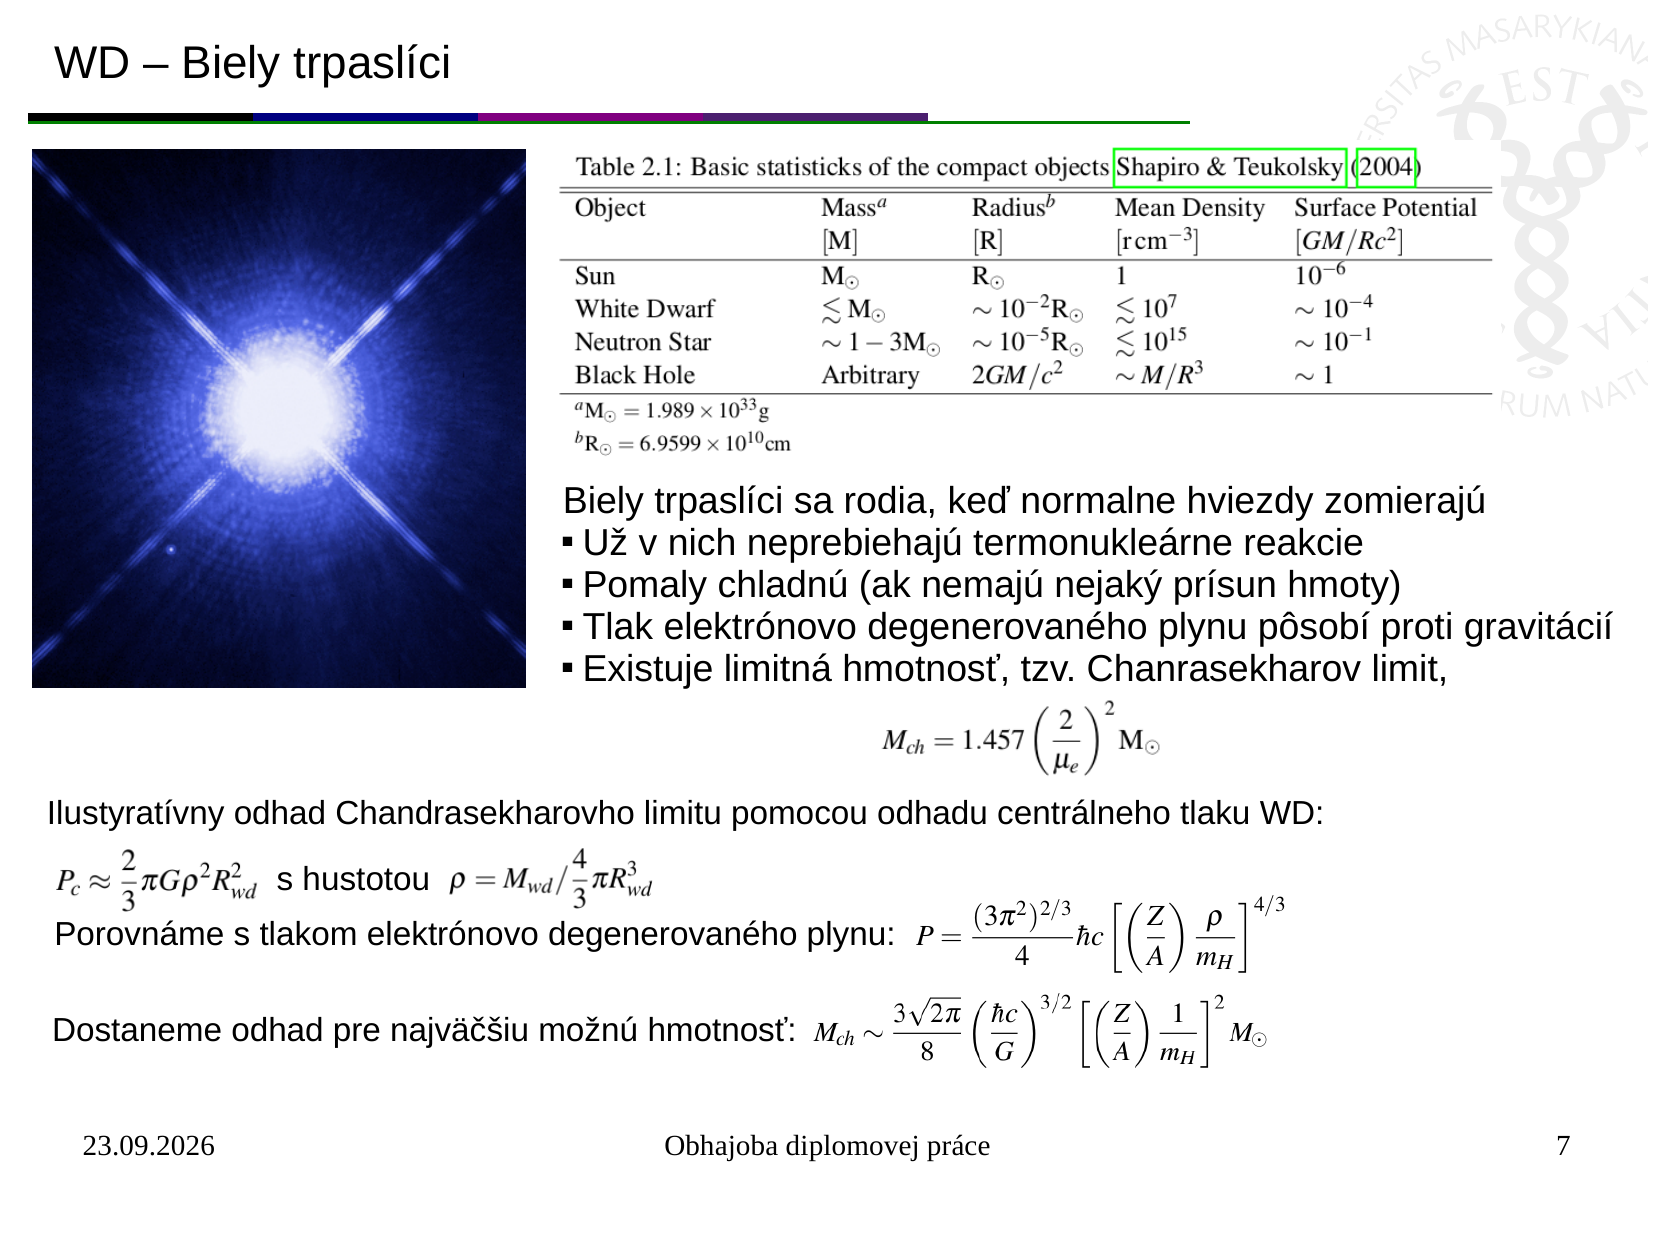

WD – Biely trpaslíci
Biely trpaslíci sa rodia, keď normalne hviezdy zomierajú
 Už v nich neprebiehajú termonukleárne reakcie
 Pomaly chladnú (ak nemajú nejaký prísun hmoty)
 Tlak elektrónovo degenerovaného plynu pôsobí proti gravitácií
 Existuje limitná hmotnosť, tzv. Chanrasekharov limit,
Ilustyratívny odhad Chandrasekharovho limitu pomocou odhadu centrálneho tlaku WD:
s hustotou
Porovnáme s tlakom elektrónovo degenerovaného plynu:
Dostaneme odhad pre najväčšiu možnú hmotnosť:
Obhajoba diplomovej práce
7